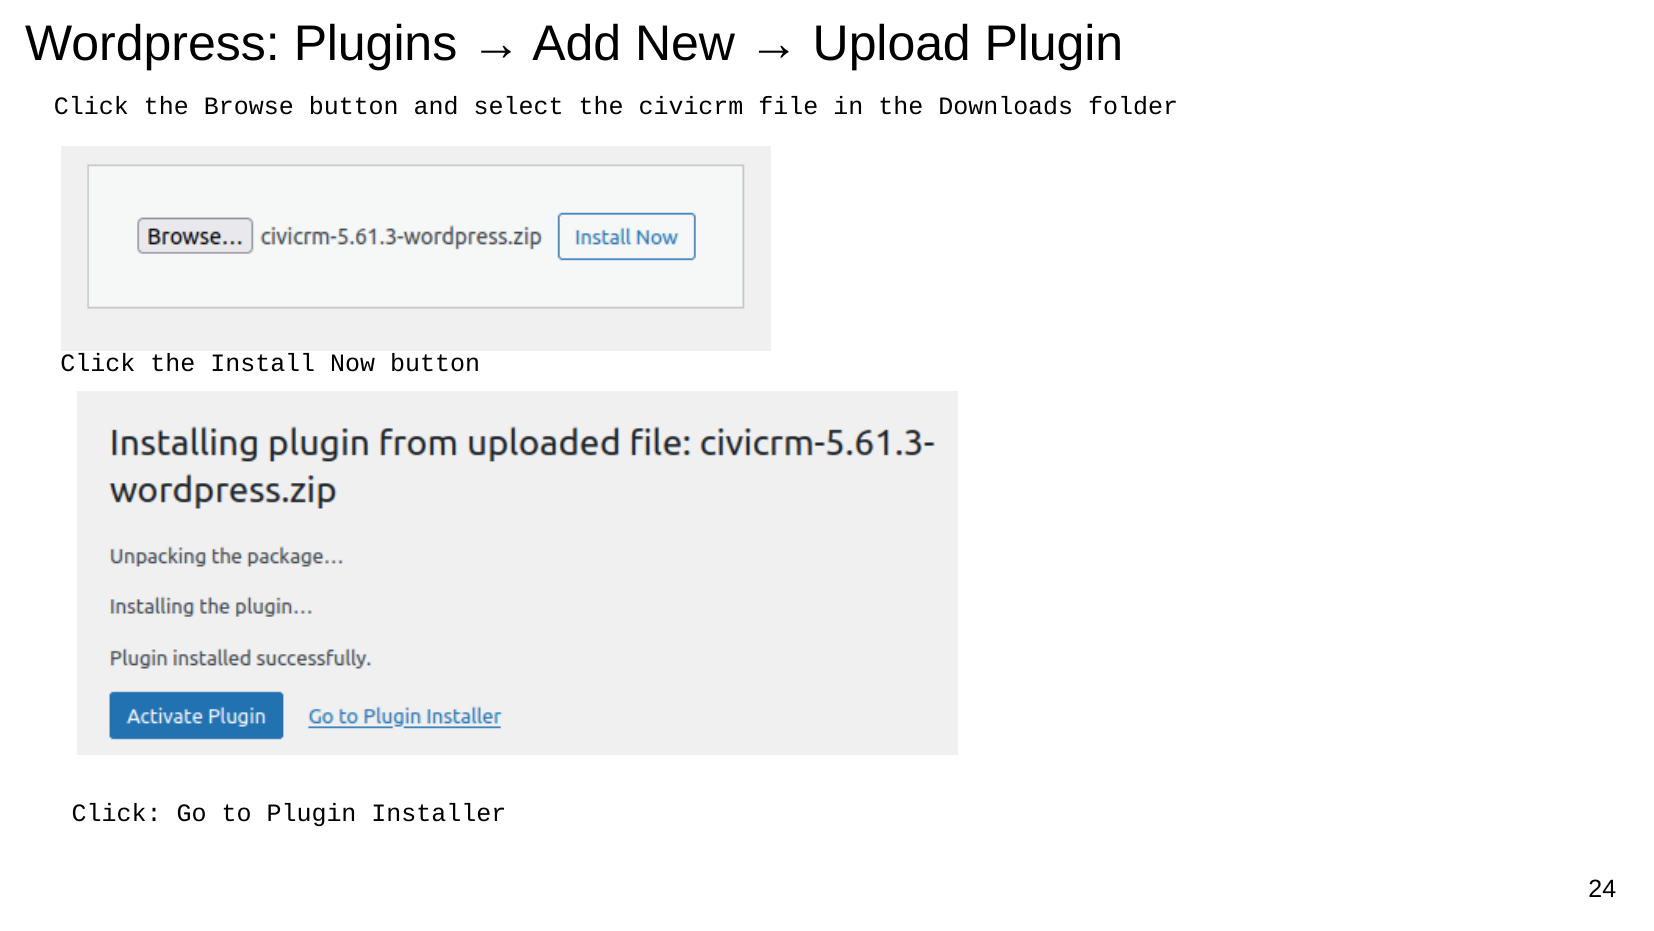

# Wordpress: Plugins → Add New → Upload Plugin
Click the Browse button and select the civicrm file in the Downloads folder
Click the Install Now button
Click: Go to Plugin Installer